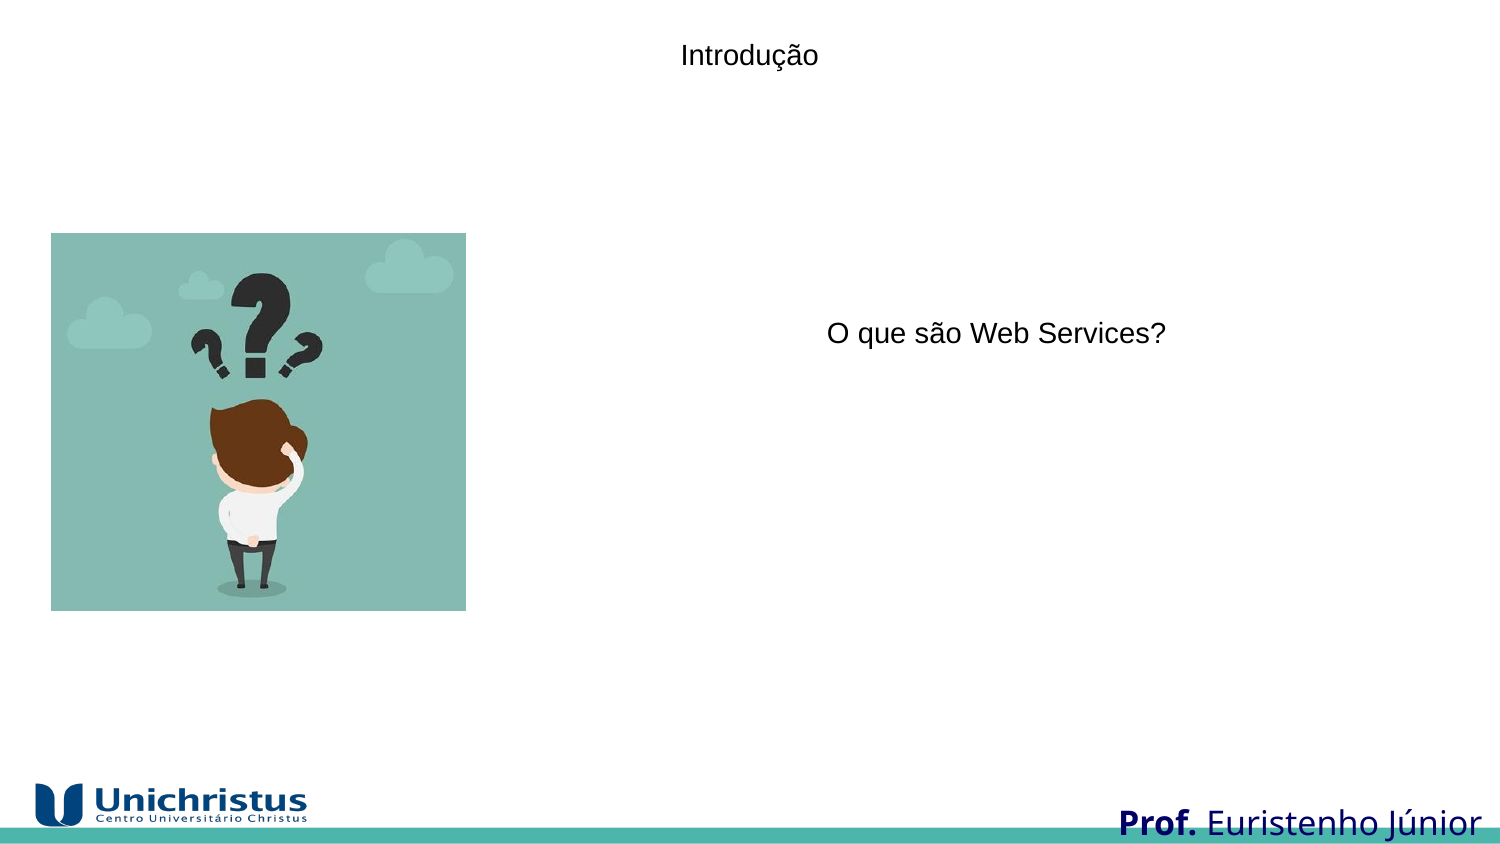

# Introdução
O que são Web Services?
Prof. Euristenho Júnior